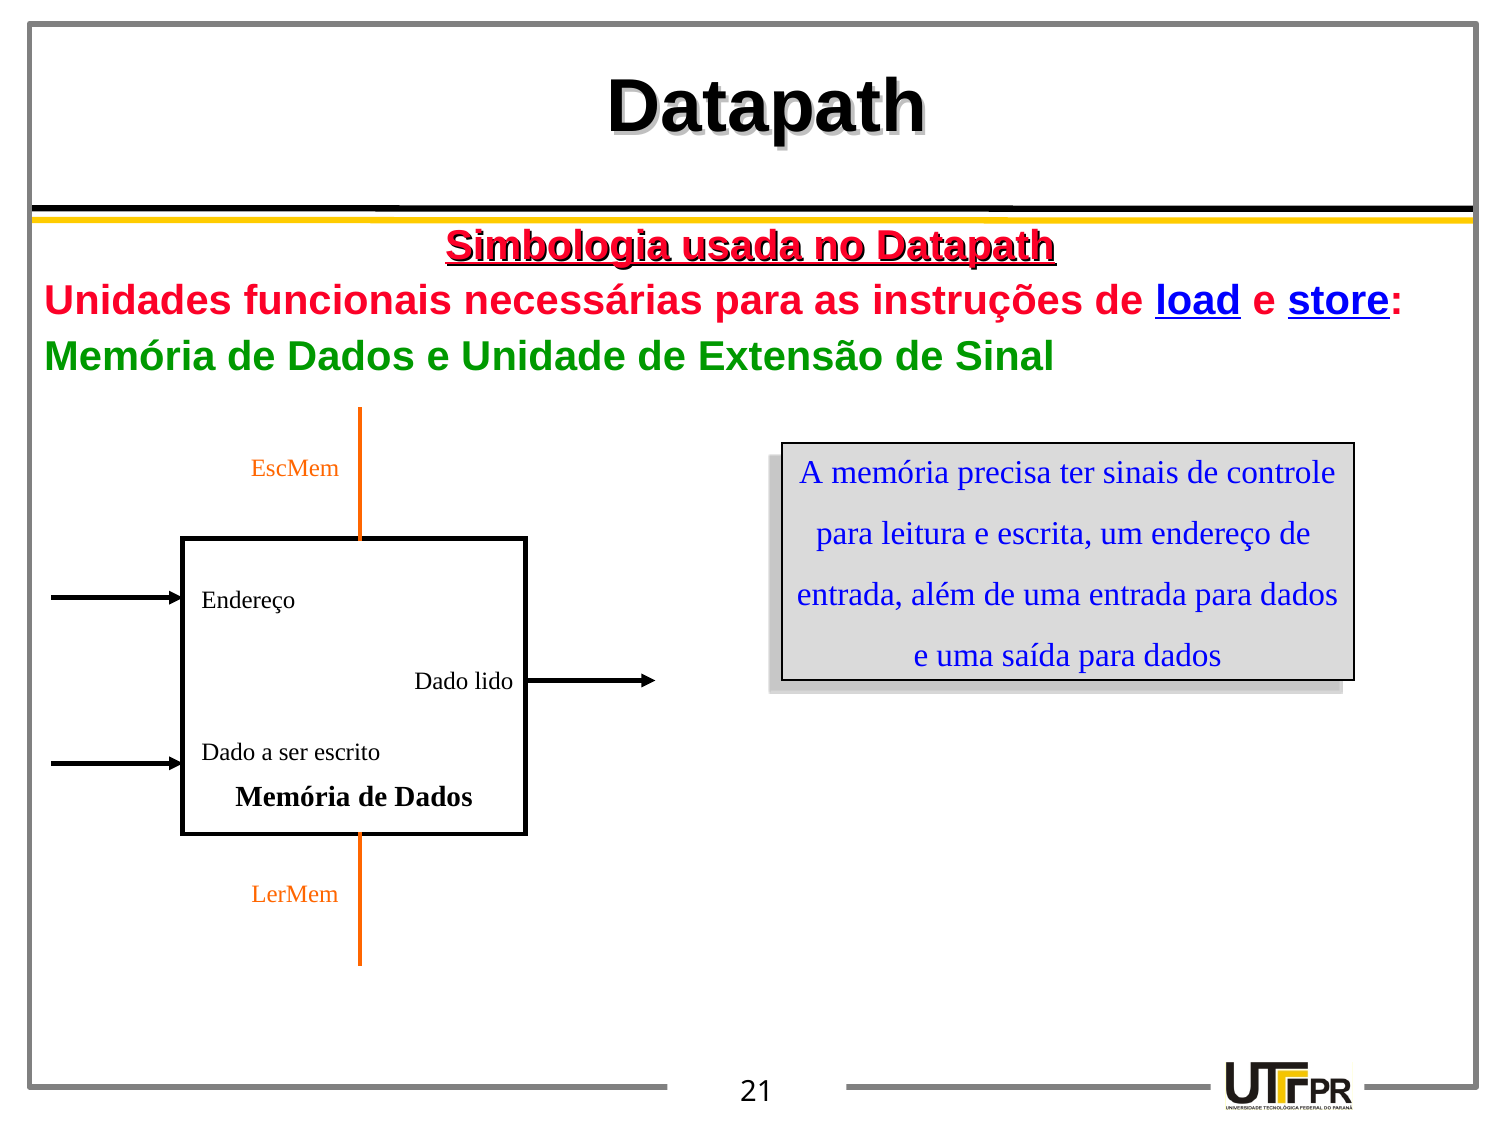

Datapath
# Simbologia usada no Datapath
Unidades funcionais necessárias para as instruções de load e store:
Memória de Dados e Unidade de Extensão de Sinal
A memória precisa ter sinais de controle
para leitura e escrita, um endereço de
entrada, além de uma entrada para dados
e uma saída para dados
EscMem
Endereço
Dado lido
Dado a ser escrito
Memória de Dados
LerMem